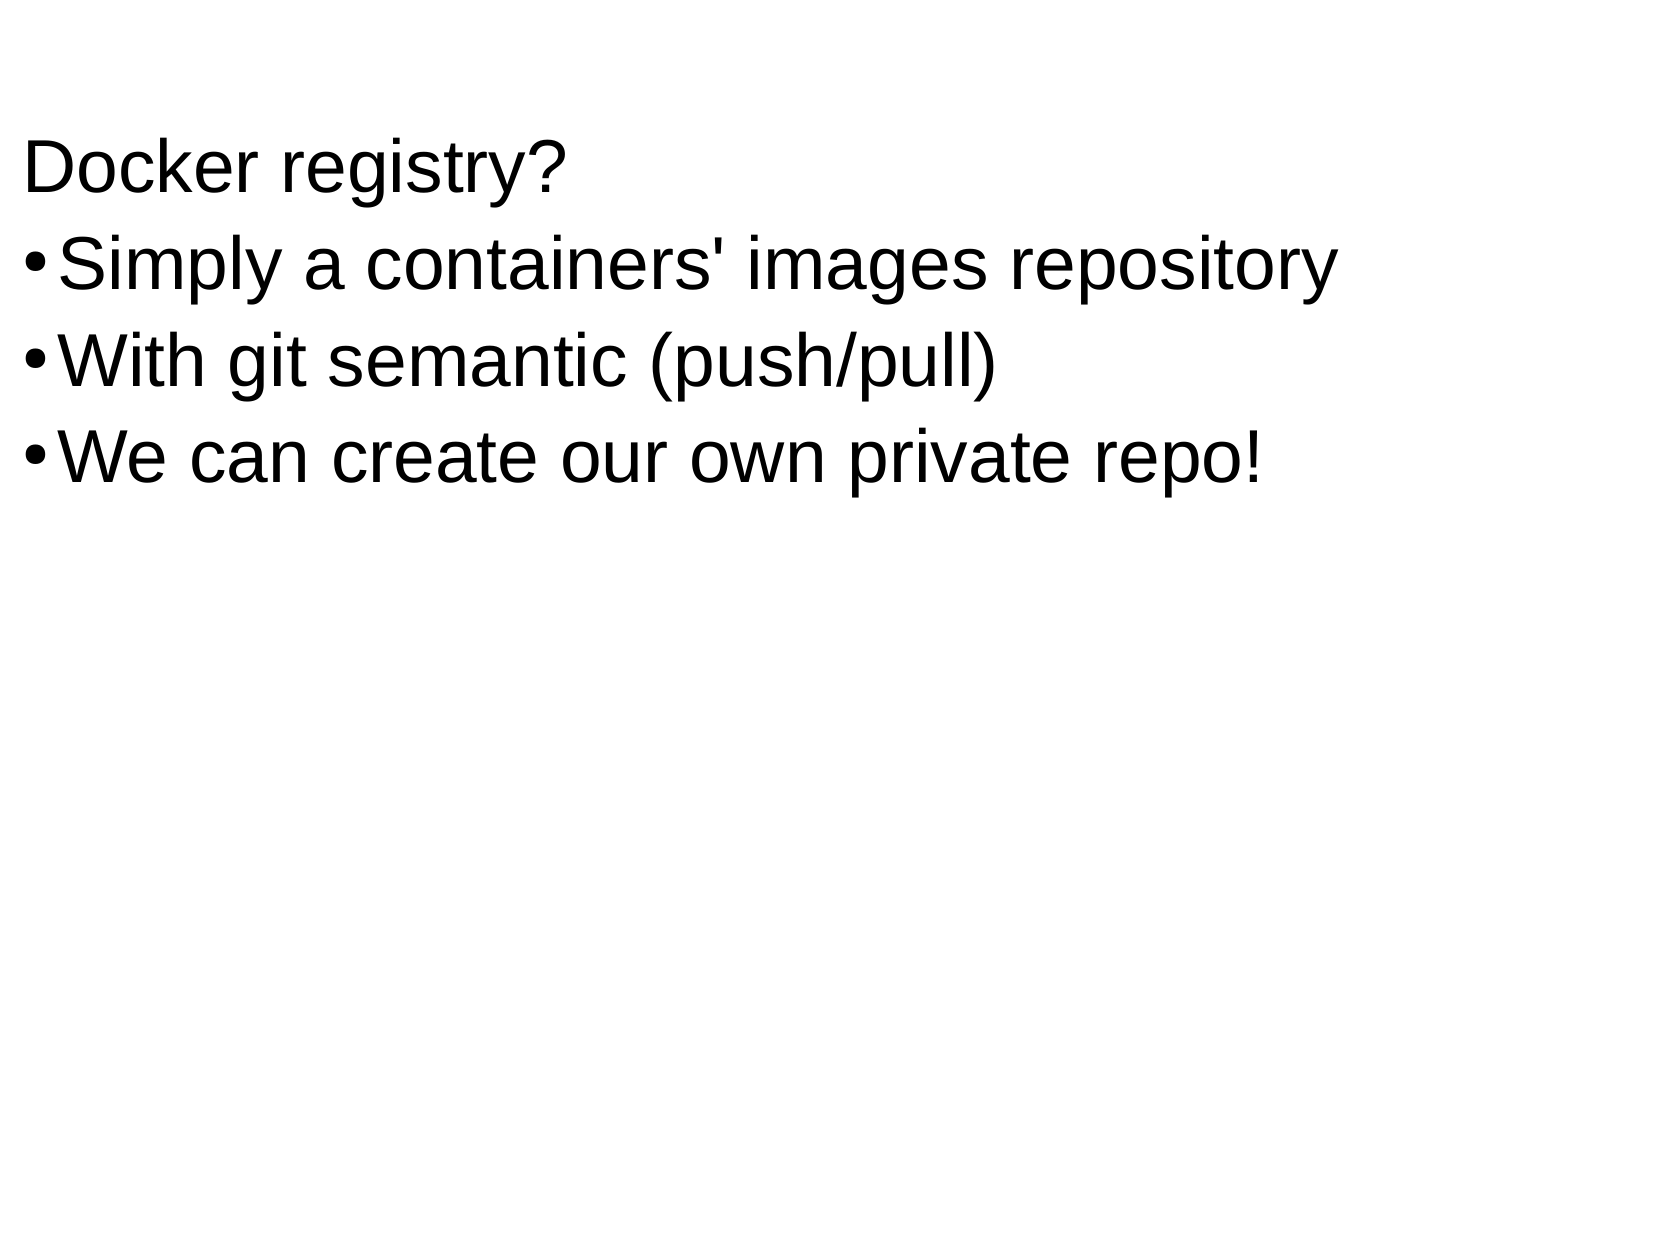

Docker registry?
Simply a containers' images repository
With git semantic (push/pull)
We can create our own private repo!